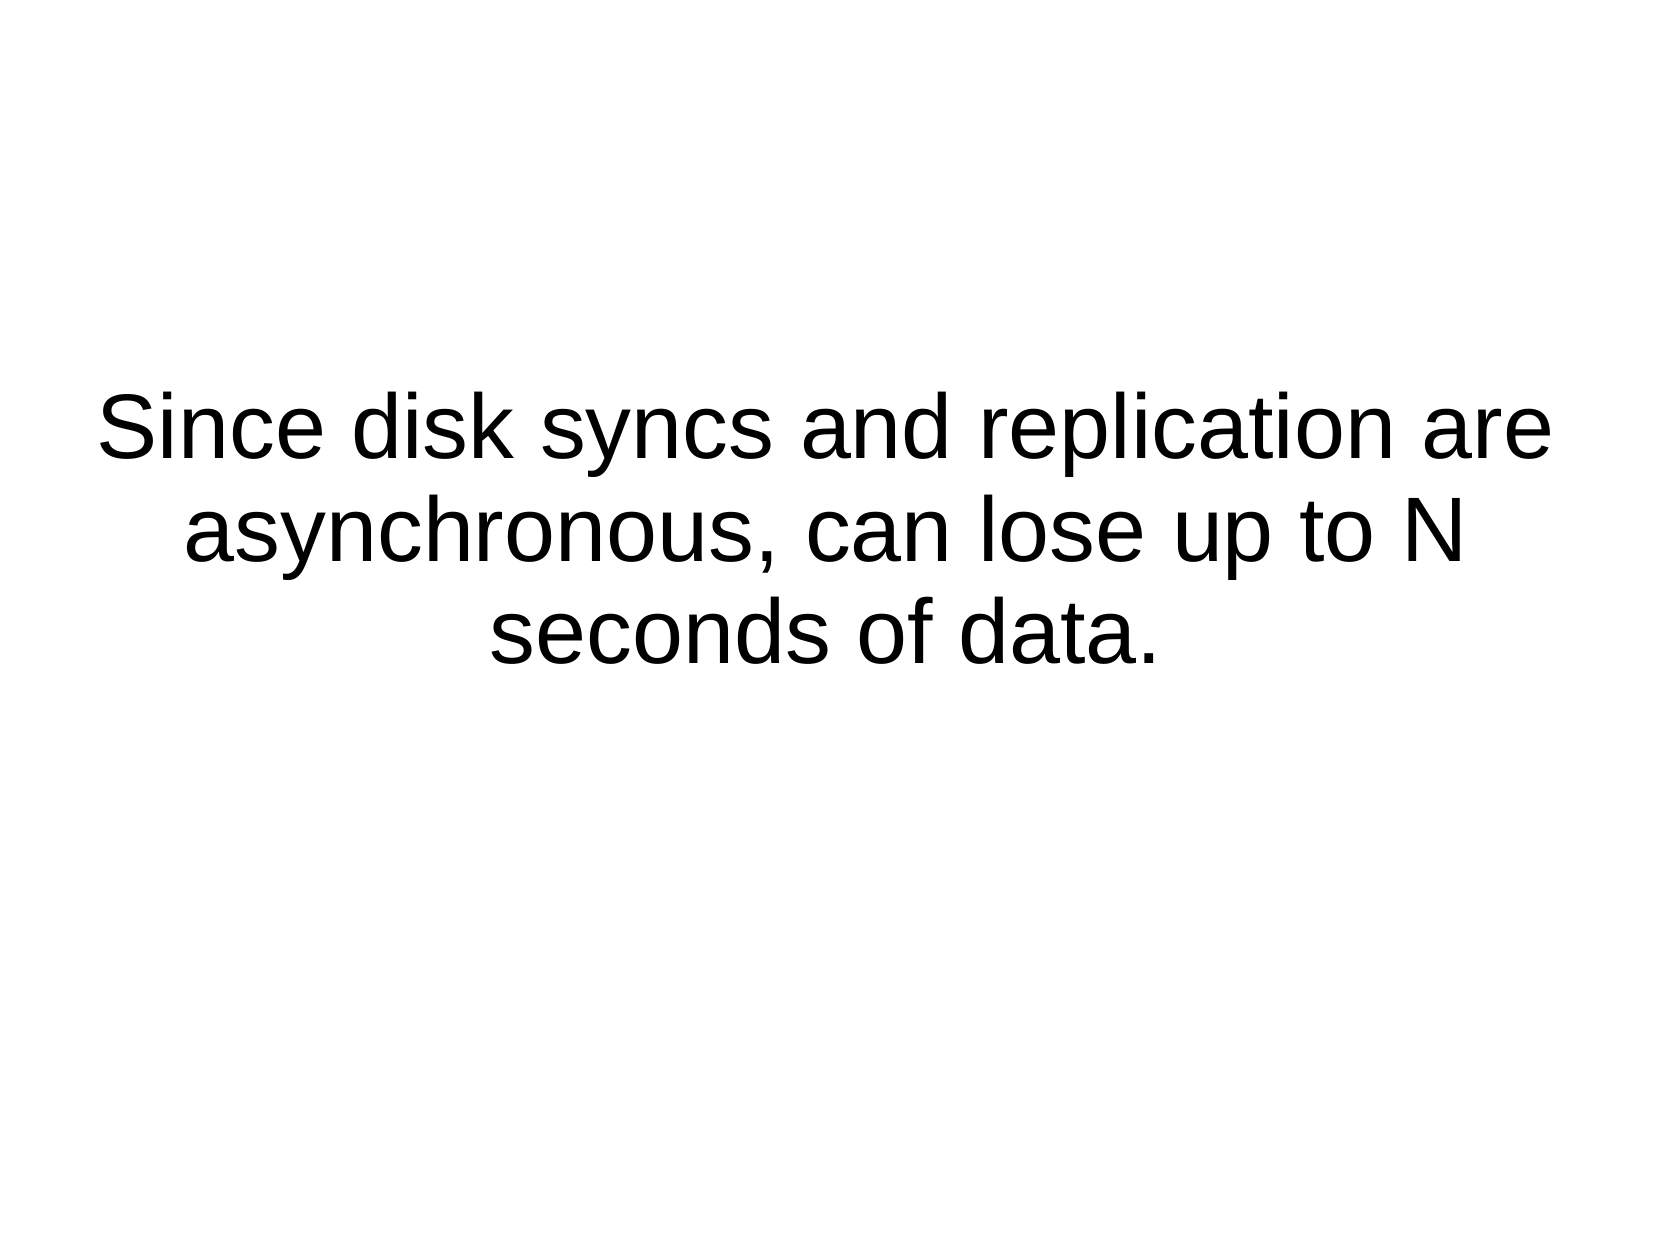

# Since disk syncs and replication are asynchronous, can lose up to N seconds of data.